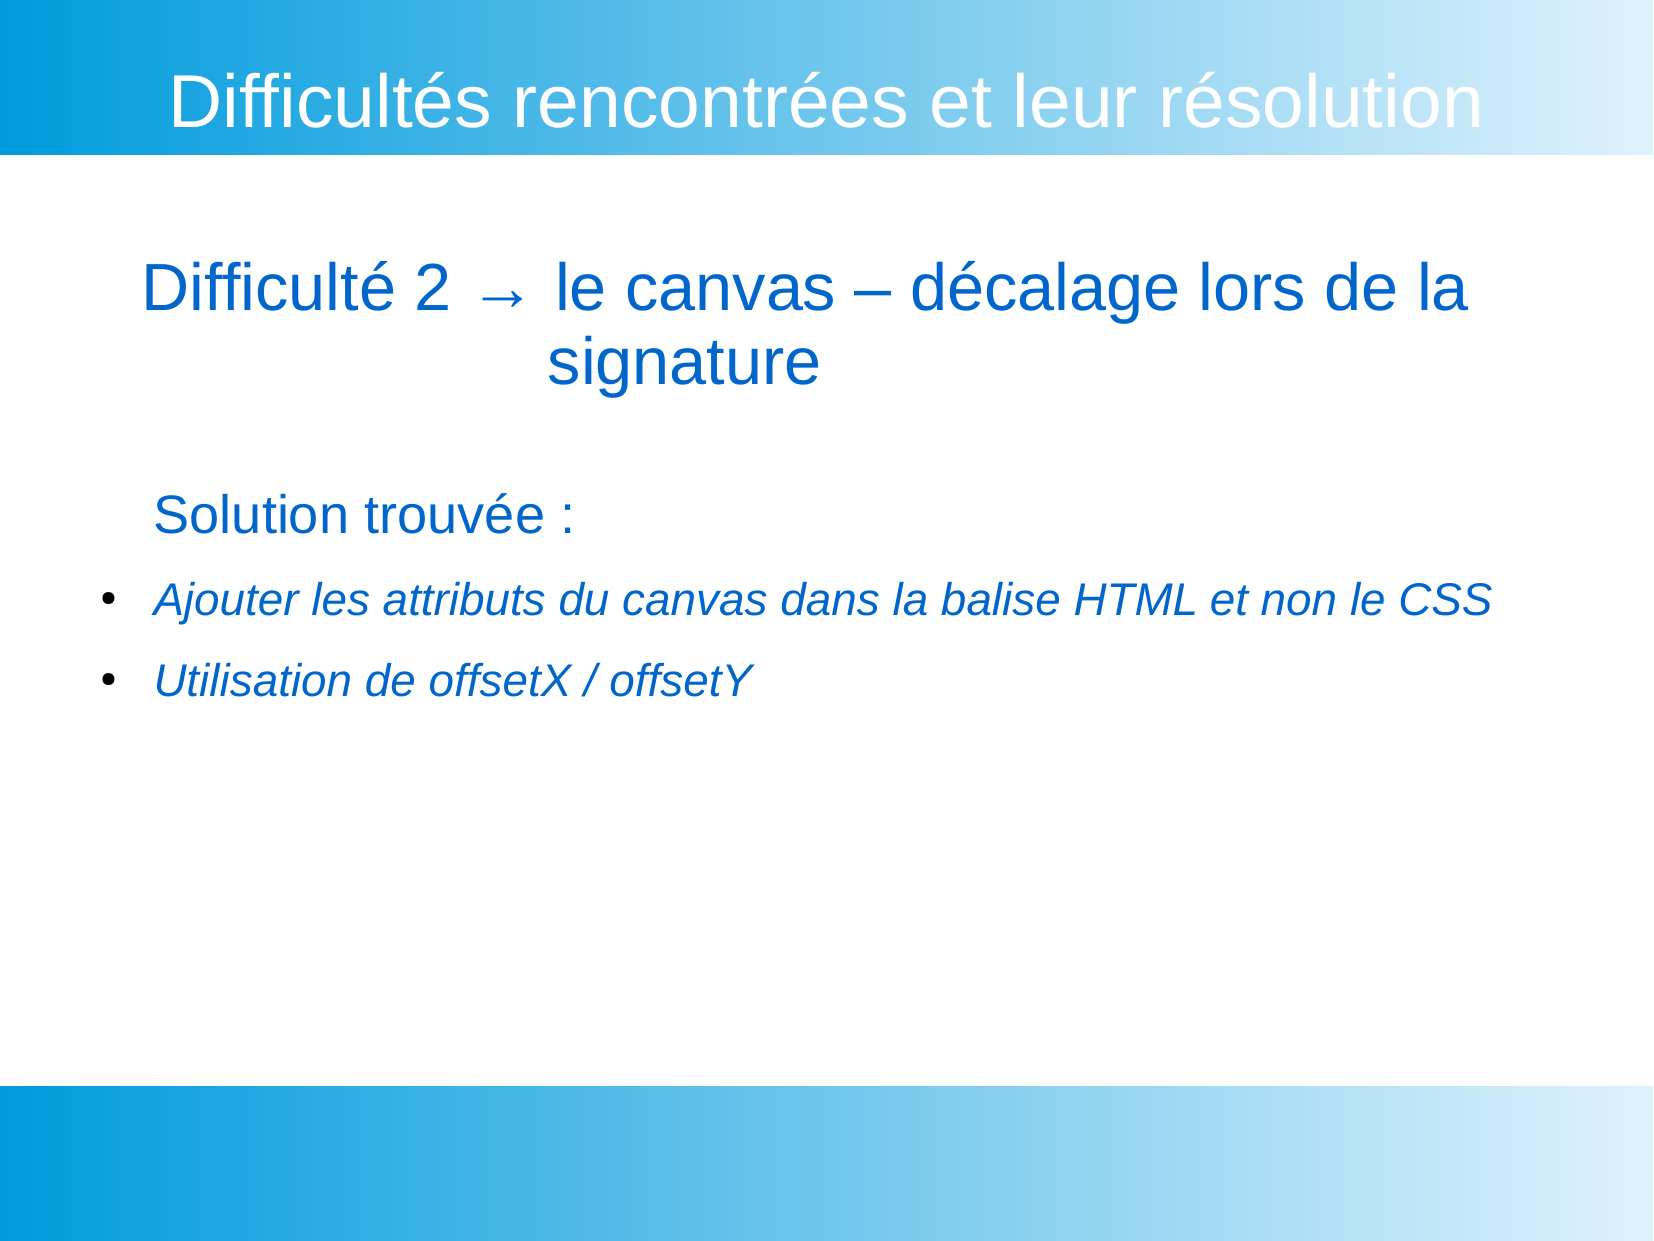

# Difficultés rencontrées et leur résolution
Difficulté 2 → le canvas – décalage lors de la 						 signature
Solution trouvée :
Ajouter les attributs du canvas dans la balise HTML et non le CSS
Utilisation de offsetX / offsetY